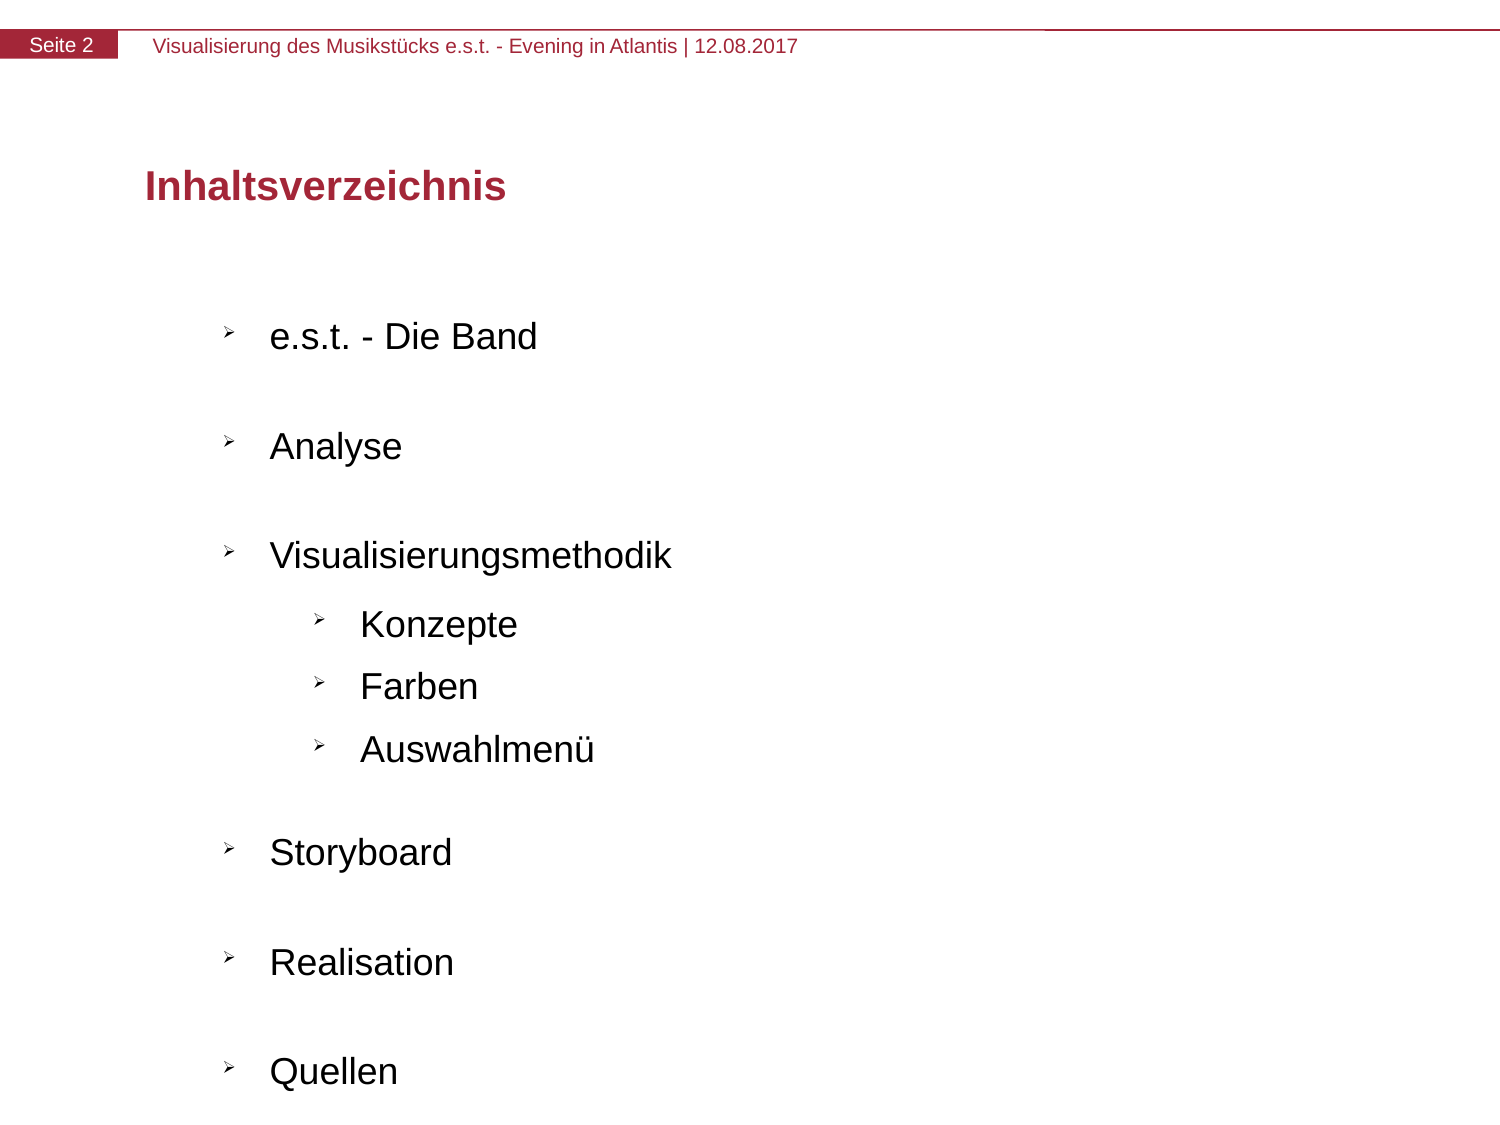

# Inhaltsverzeichnis
e.s.t. - Die Band
Analyse
Visualisierungsmethodik
Konzepte
Farben
Auswahlmenü
Storyboard
Realisation
Quellen